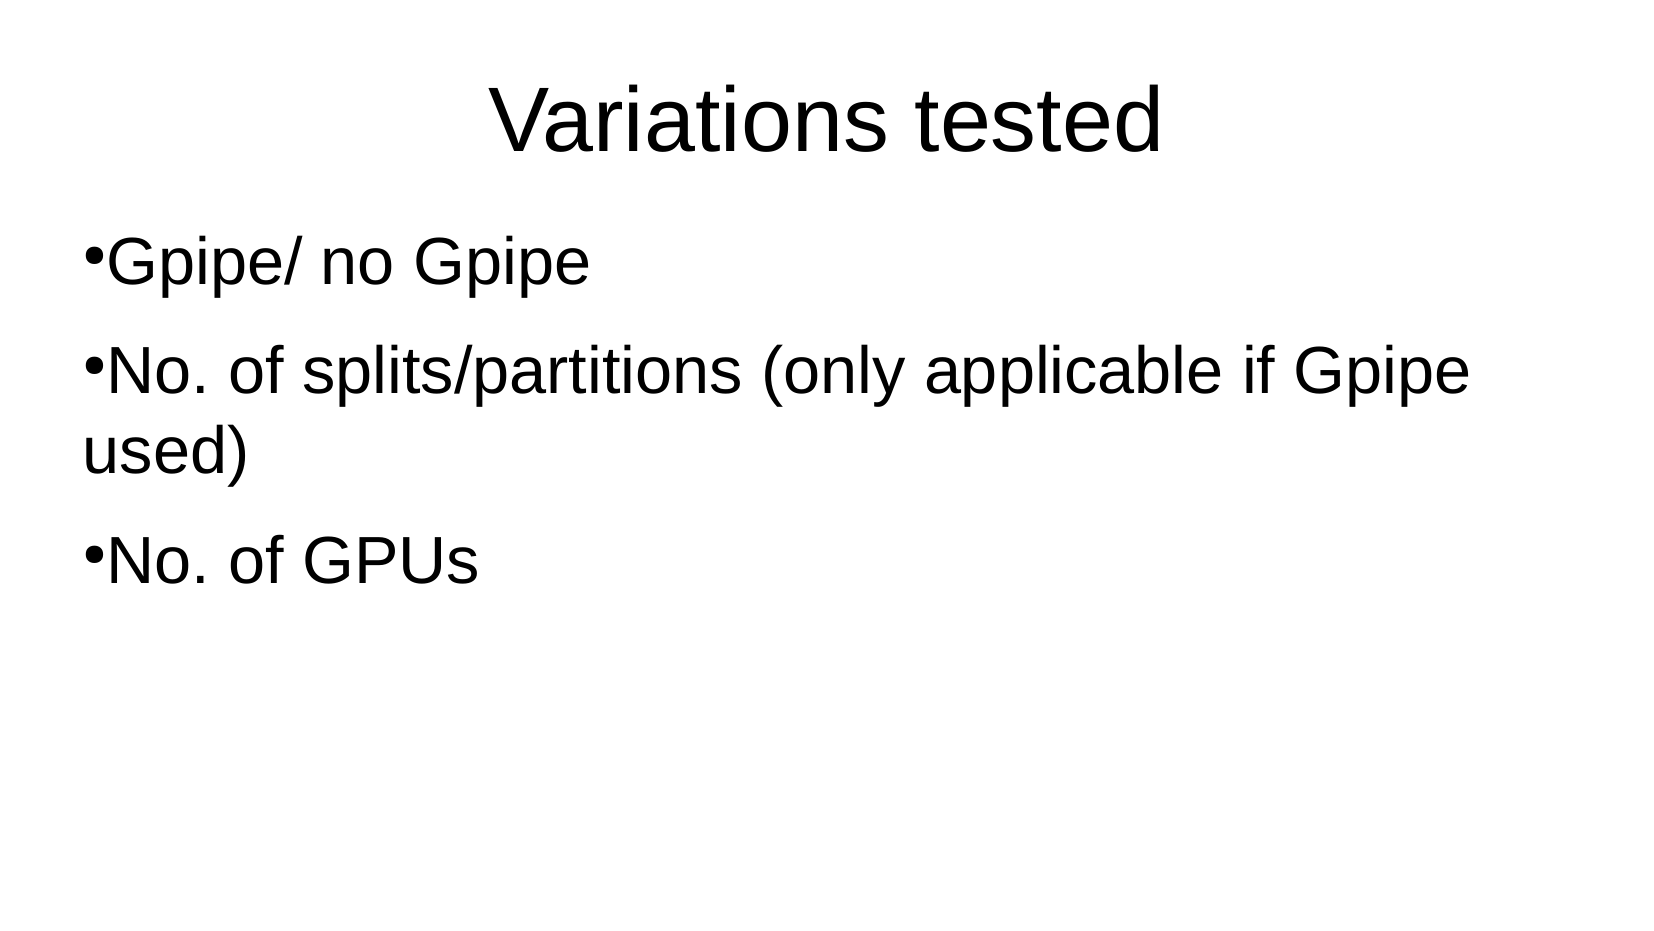

# Variations tested
Gpipe/ no Gpipe
No. of splits/partitions (only applicable if Gpipe used)
No. of GPUs